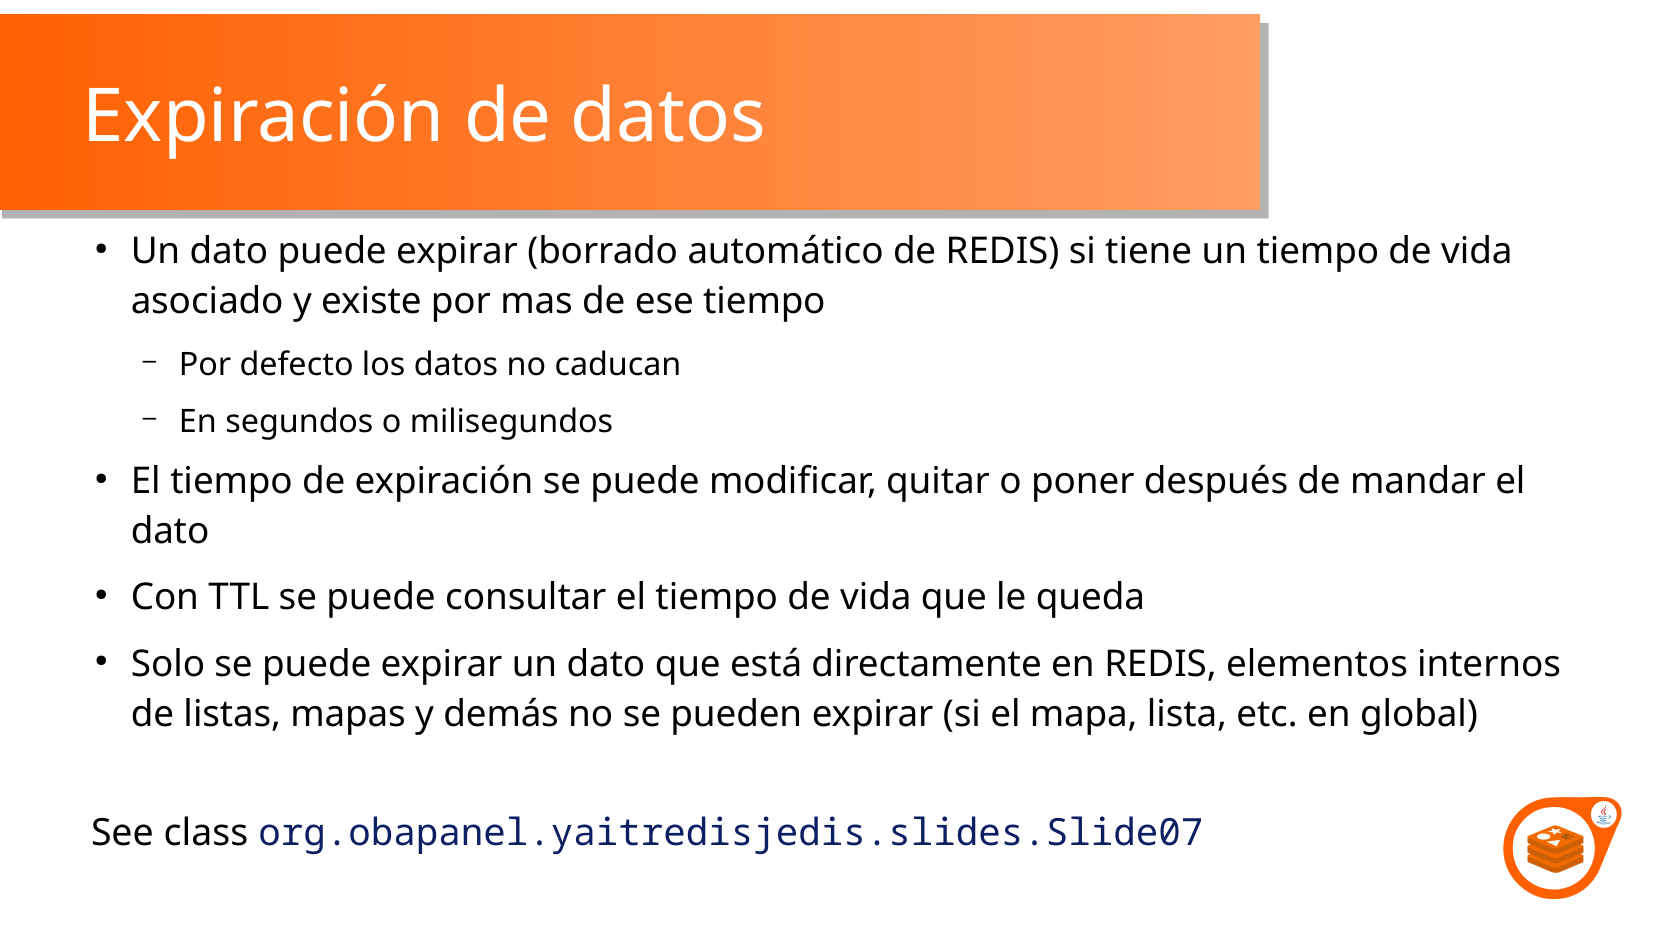

# Expiración de datos
Un dato puede expirar (borrado automático de REDIS) si tiene un tiempo de vida asociado y existe por mas de ese tiempo
Por defecto los datos no caducan
En segundos o milisegundos
El tiempo de expiración se puede modificar, quitar o poner después de mandar el dato
Con TTL se puede consultar el tiempo de vida que le queda
Solo se puede expirar un dato que está directamente en REDIS, elementos internos de listas, mapas y demás no se pueden expirar (si el mapa, lista, etc. en global)
See class org.obapanel.yaitredisjedis.slides.Slide07